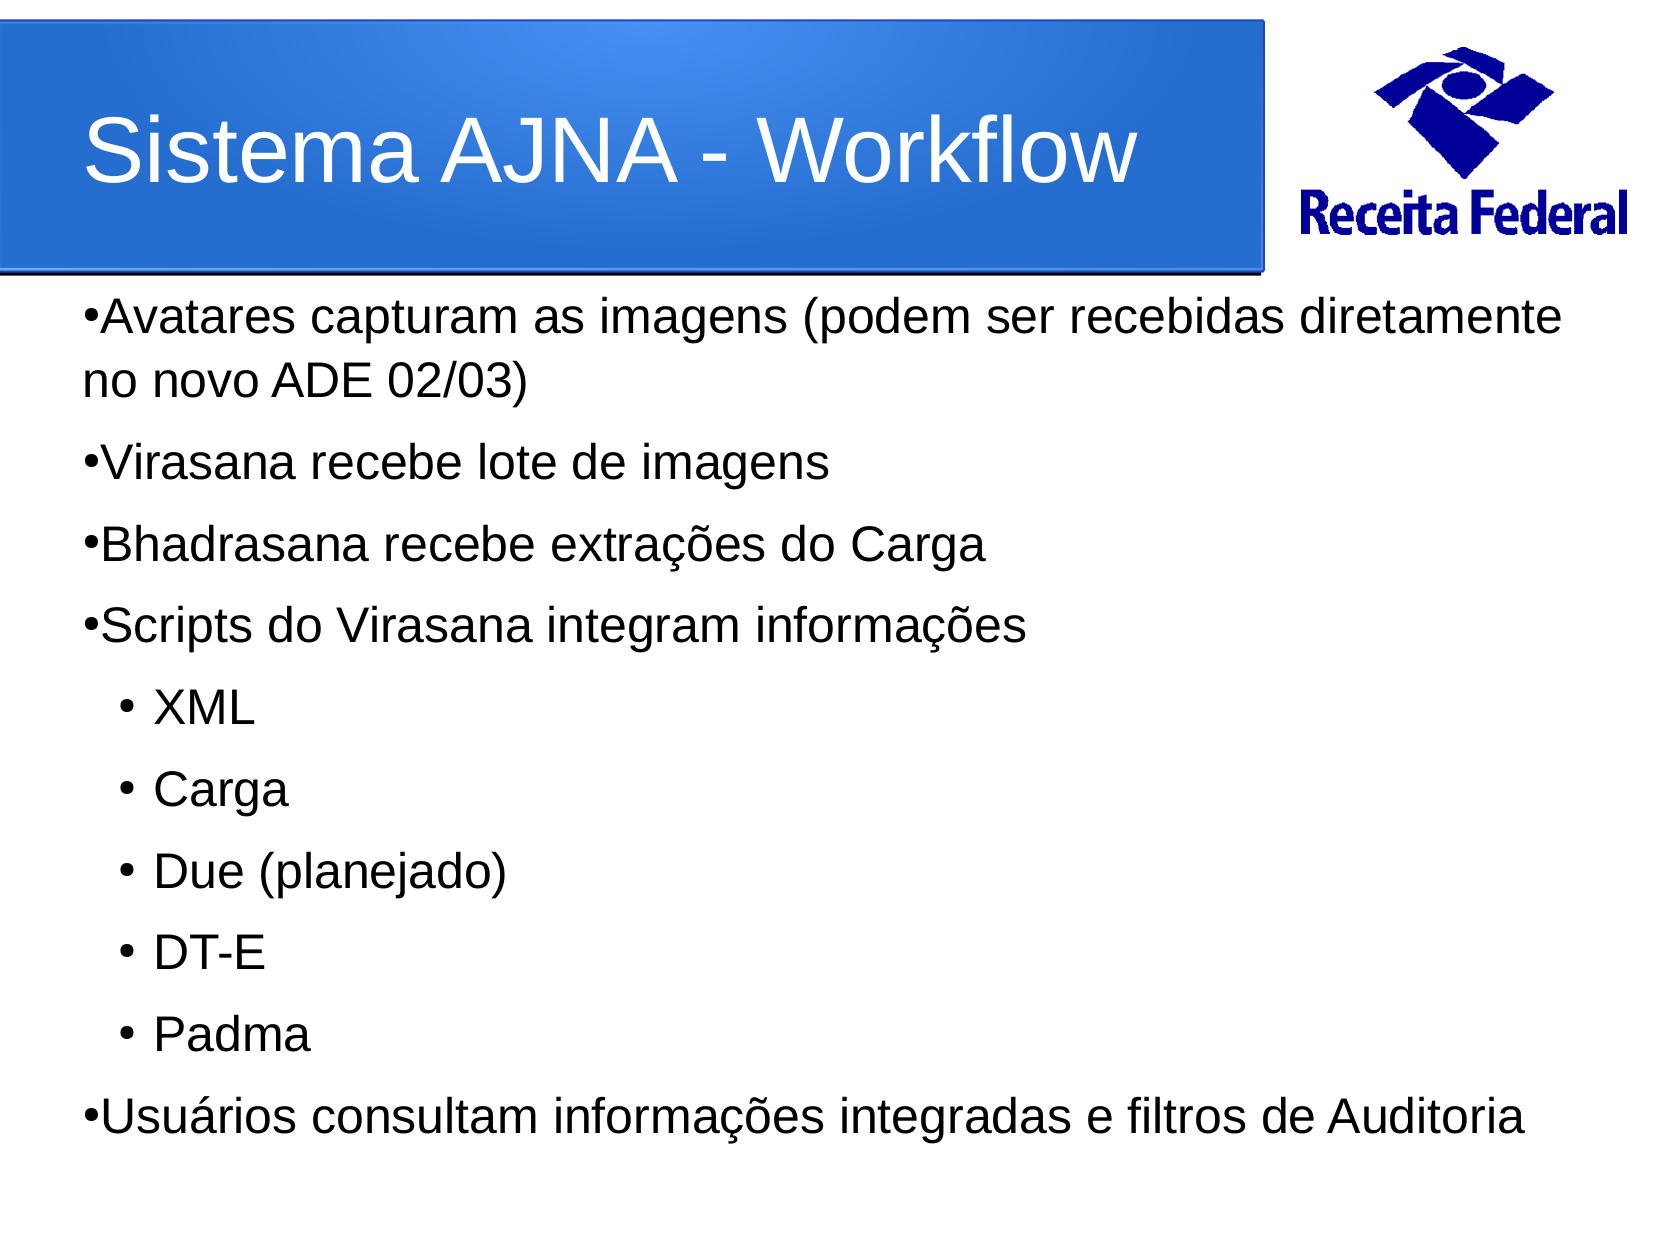

# Sistema AJNA - Workflow
Avatares capturam as imagens (podem ser recebidas diretamente no novo ADE 02/03)
Virasana recebe lote de imagens
Bhadrasana recebe extrações do Carga
Scripts do Virasana integram informações
XML
Carga
Due (planejado)
DT-E
Padma
Usuários consultam informações integradas e filtros de Auditoria